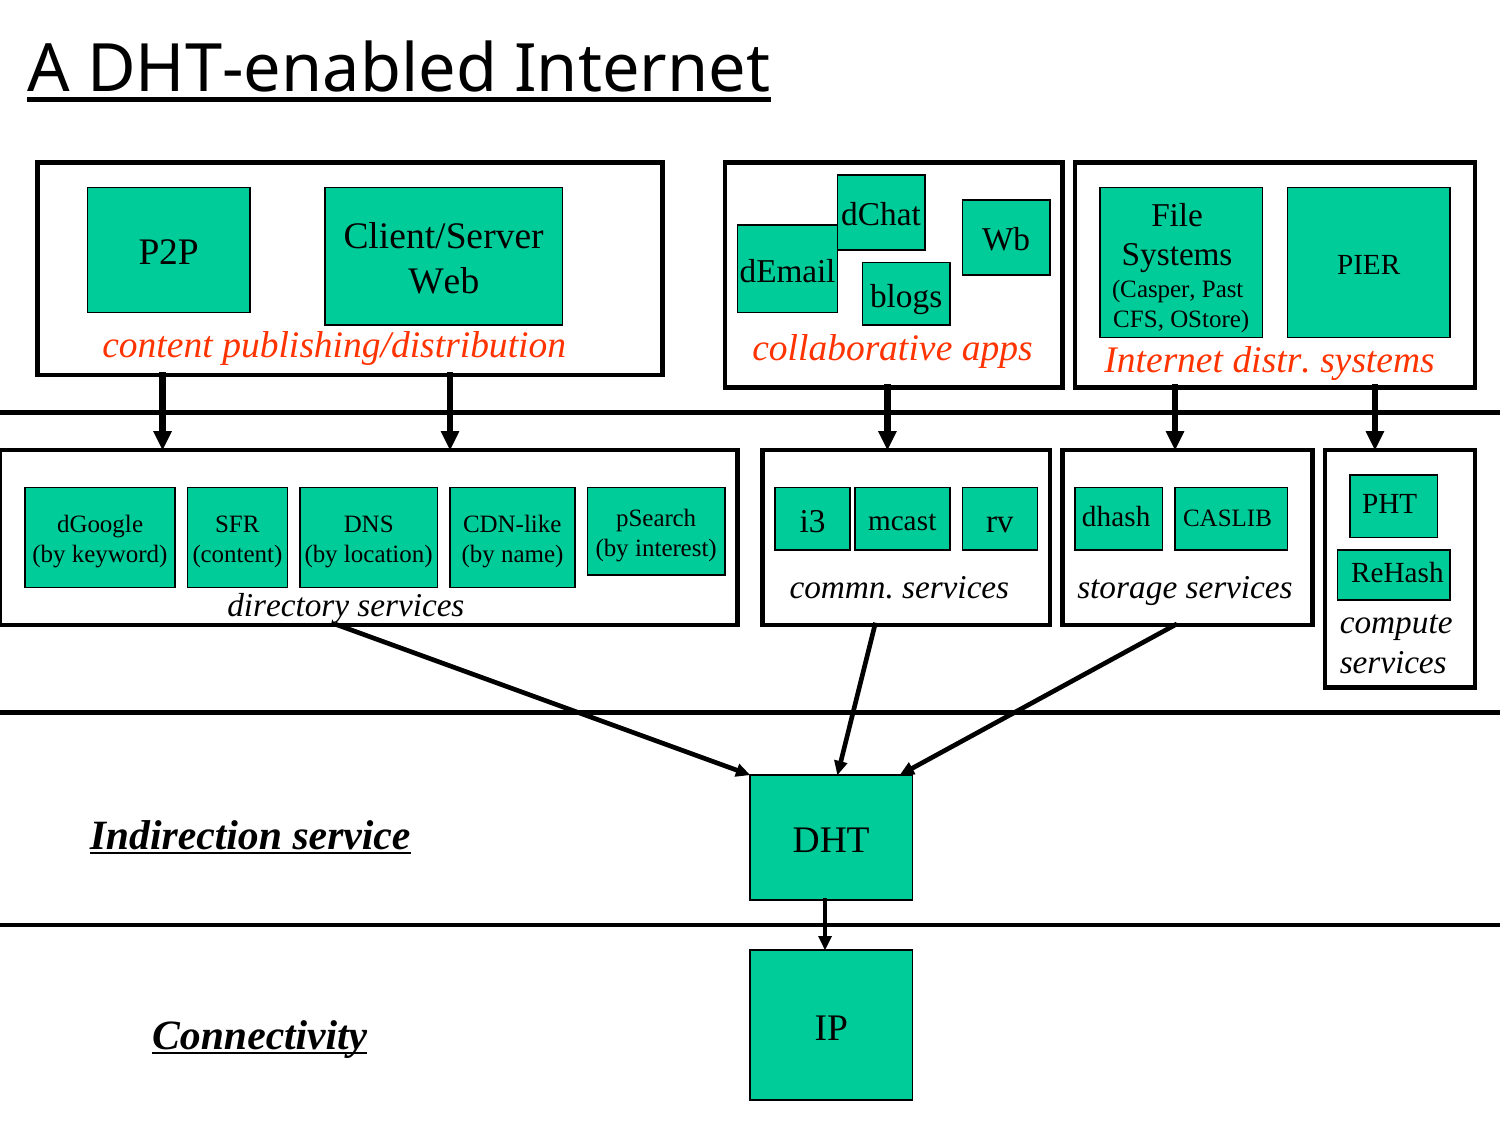

A DHT-enabled Internet
dChat
P2P
Client/Server
Web
File
Systems
(Casper, Past
CFS, OStore)
PIER
Wb
dEmail
blogs
content publishing/distribution
collaborative apps
Internet distr. systems
PHT
dGoogle
(by keyword)
SFR
(content)
DNS
(by location)
CDN-like
(by name)
pSearch
(by interest)
i3
mcast
rv
 dhash
CASLIB
ReHash
commn. services
storage services
directory services
compute
services
DHT
Indirection service
IP
Connectivity